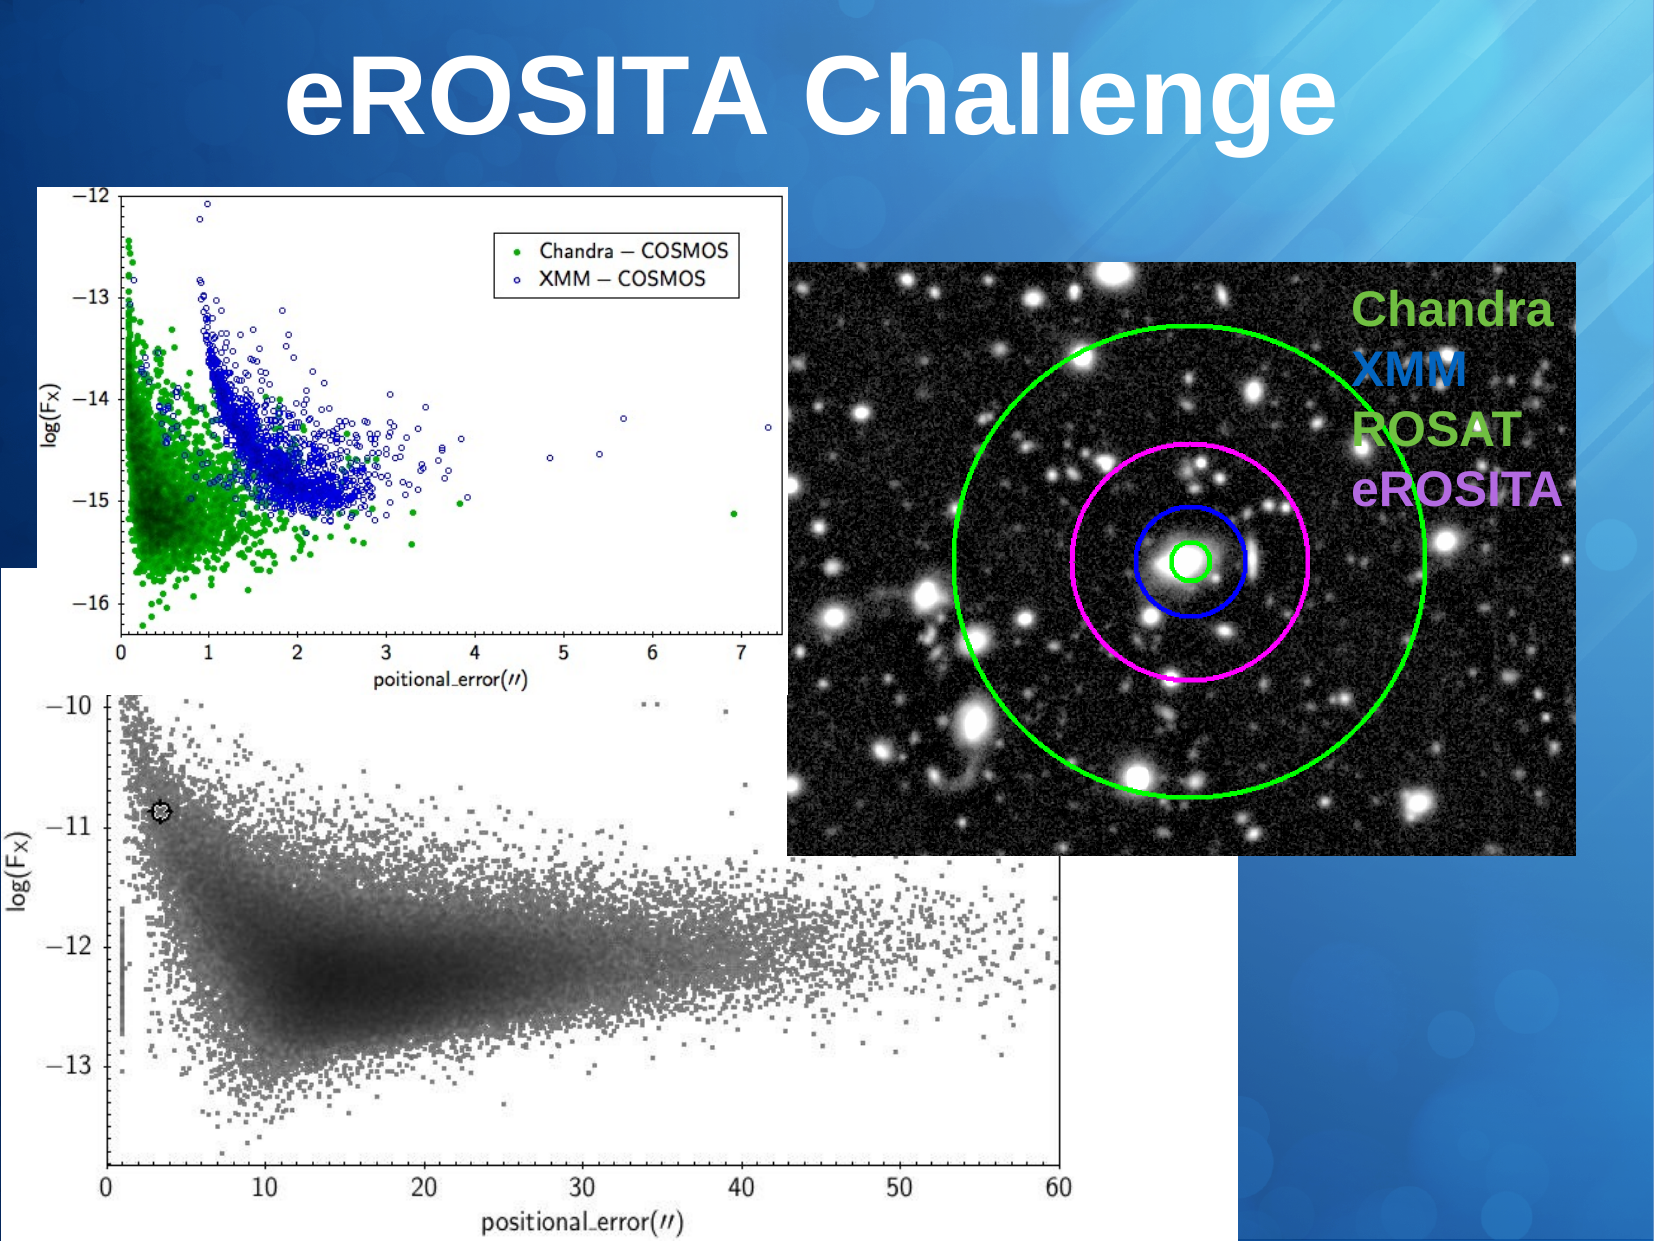

# eROSITA Challenge
Chandra
XMM
ROSAT
eROSITA
astrost.at/istics - Johannes Buchner